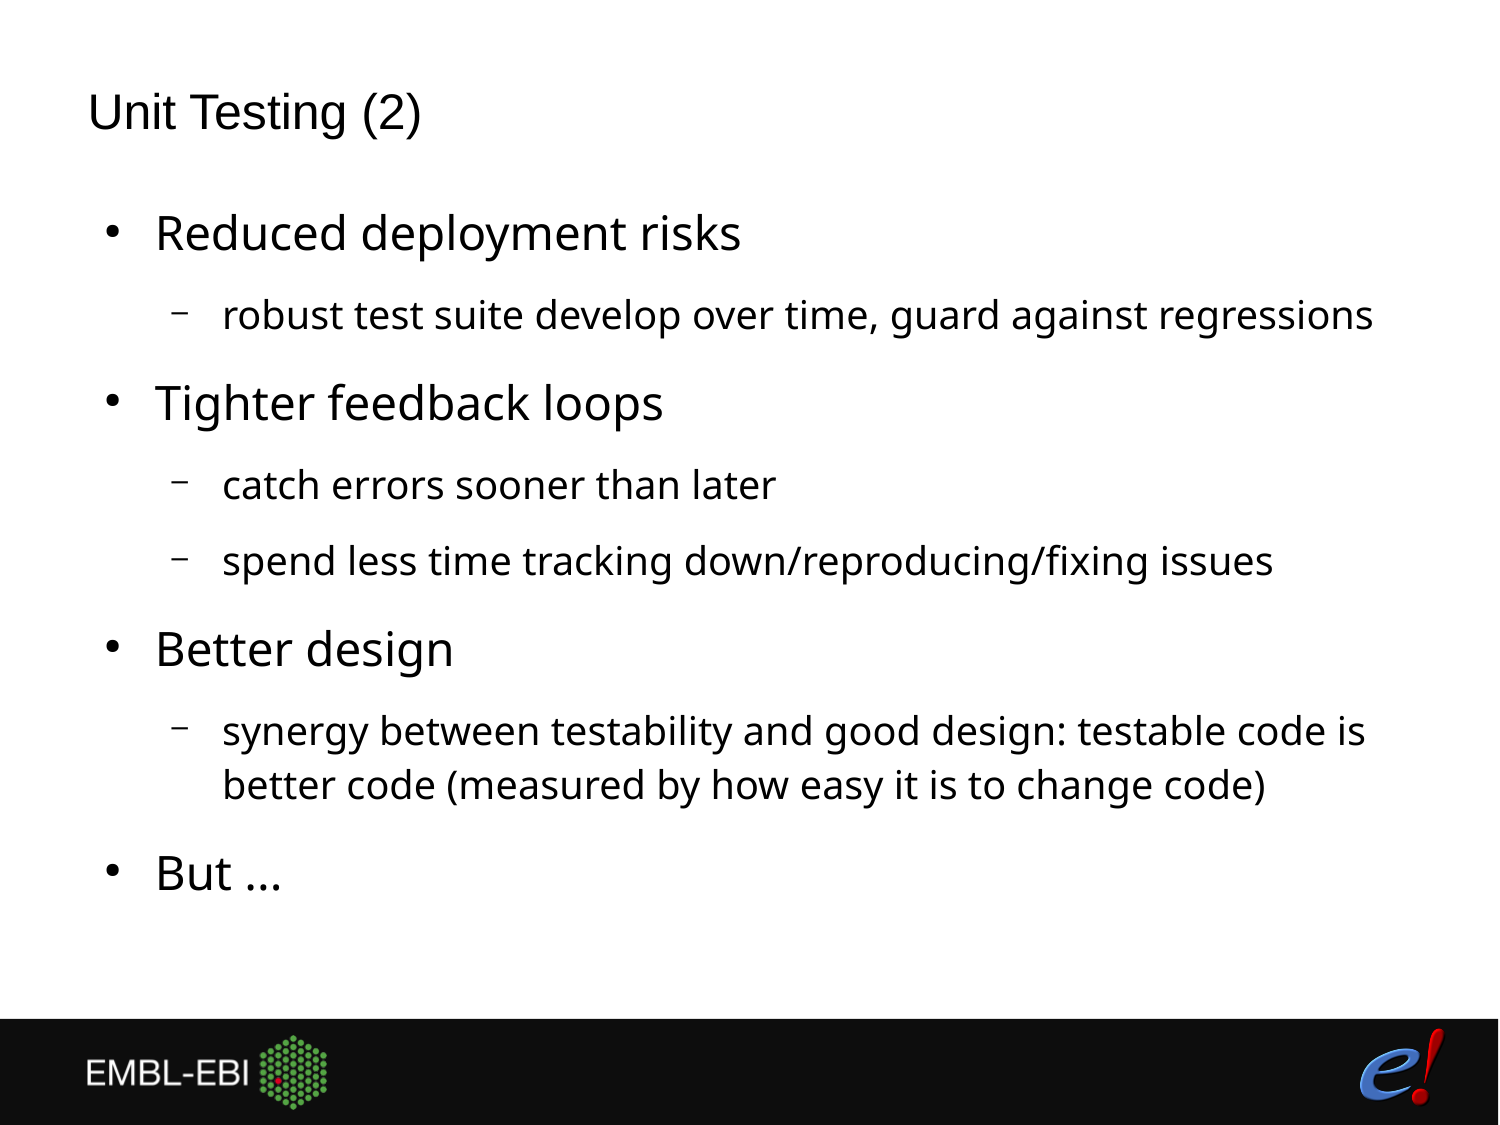

# Unit Testing (2)
Reduced deployment risks
robust test suite develop over time, guard against regressions
Tighter feedback loops
catch errors sooner than later
spend less time tracking down/reproducing/fixing issues
Better design
synergy between testability and good design: testable code is better code (measured by how easy it is to change code)
But ...